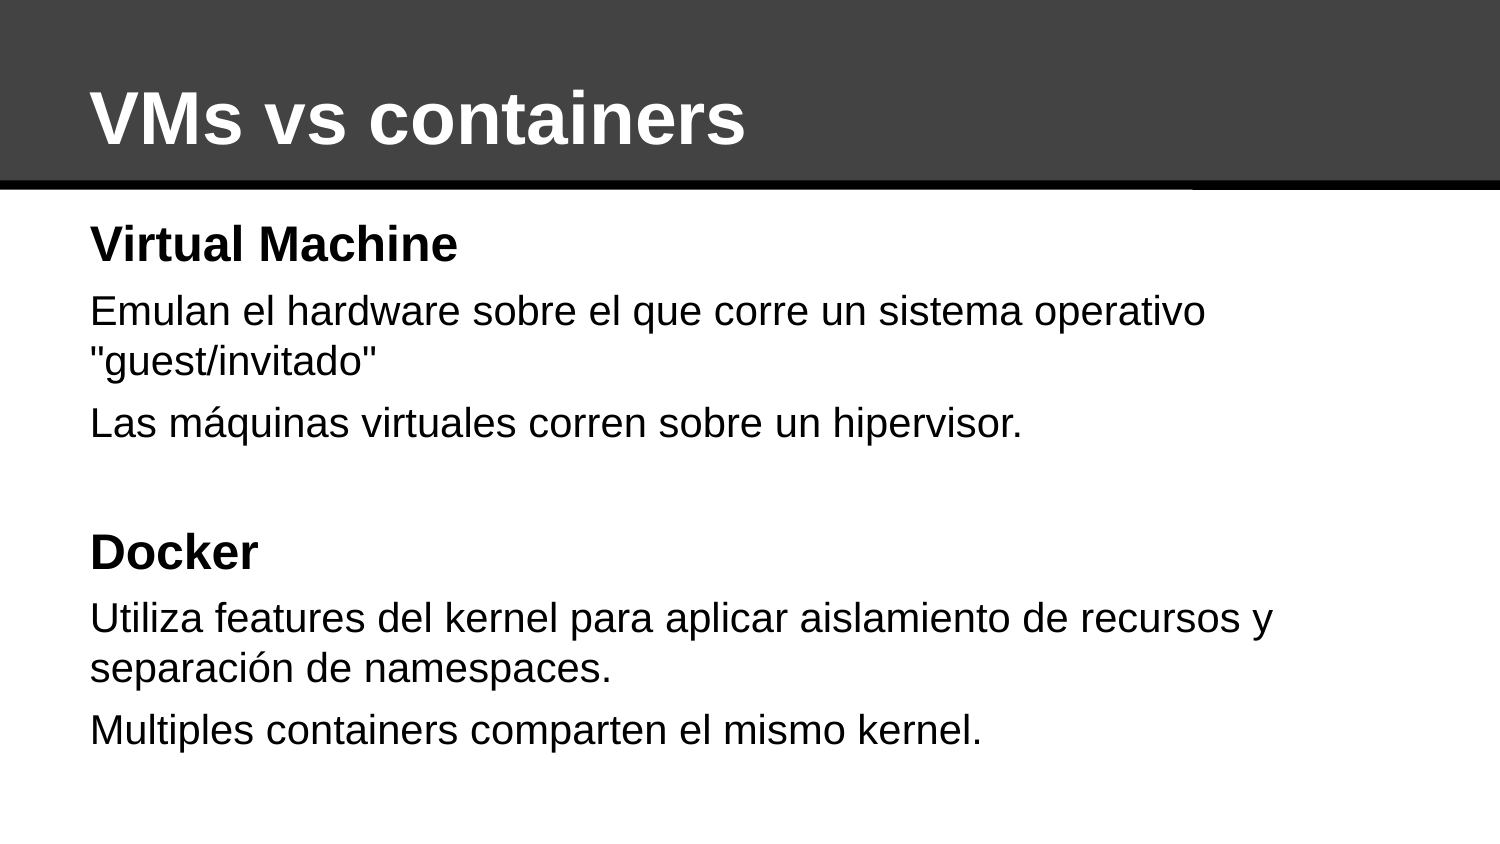

VMs vs containers
Virtual Machine
Emulan el hardware sobre el que corre un sistema operativo "guest/invitado"
Las máquinas virtuales corren sobre un hipervisor.
Docker
Utiliza features del kernel para aplicar aislamiento de recursos y separación de namespaces.
Multiples containers comparten el mismo kernel.